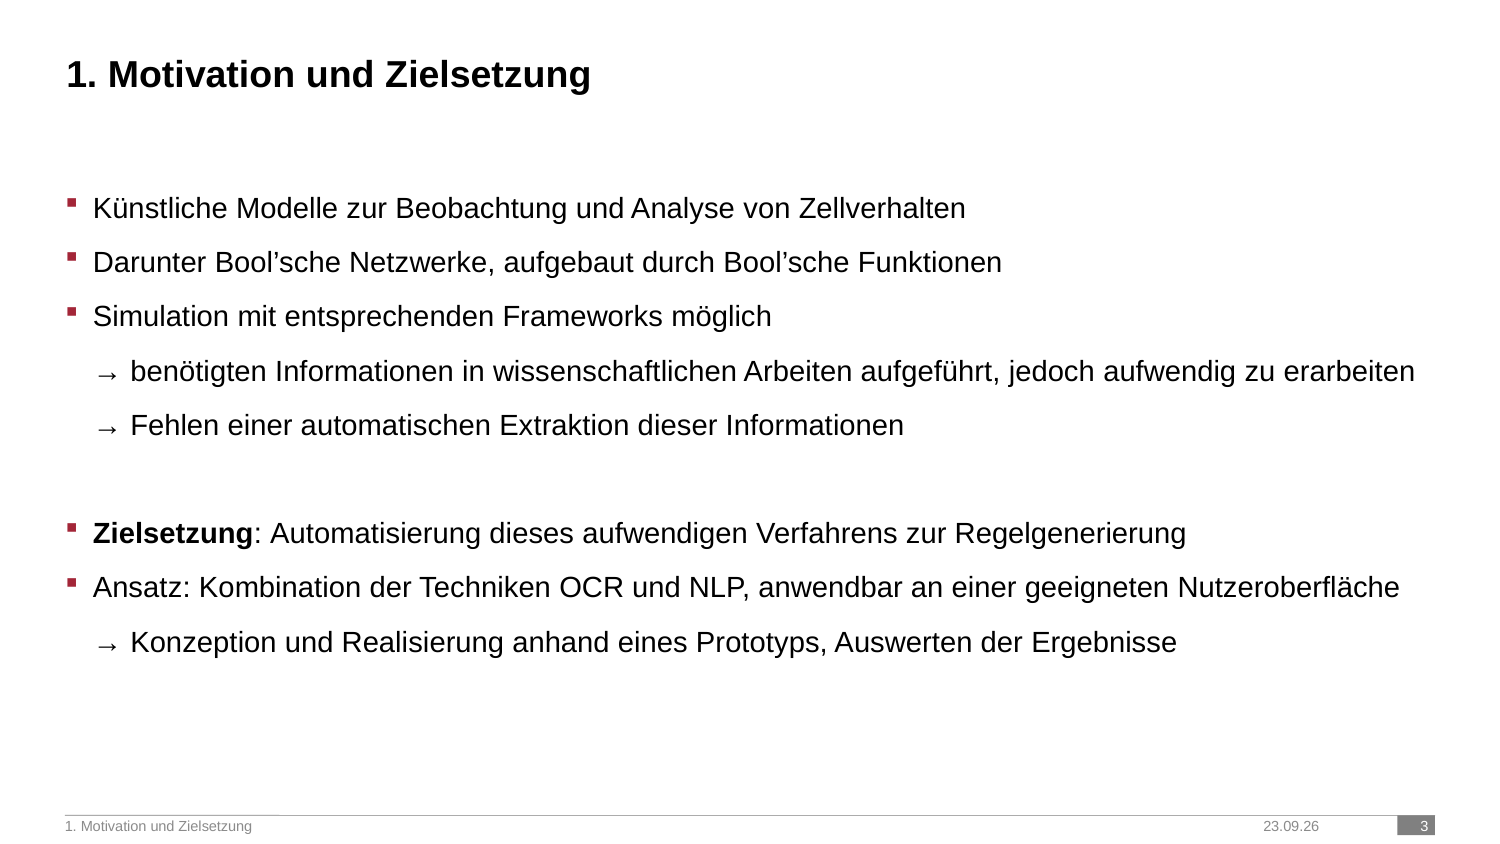

1. Motivation und Zielsetzung
Künstliche Modelle zur Beobachtung und Analyse von Zellverhalten
Darunter Bool’sche Netzwerke, aufgebaut durch Bool’sche Funktionen
Simulation mit entsprechenden Frameworks möglich
→ benötigten Informationen in wissenschaftlichen Arbeiten aufgeführt, jedoch aufwendig zu erarbeiten
→ Fehlen einer automatischen Extraktion dieser Informationen
Zielsetzung: Automatisierung dieses aufwendigen Verfahrens zur Regelgenerierung
Ansatz: Kombination der Techniken OCR und NLP, anwendbar an einer geeigneten Nutzeroberfläche
→ Konzeption und Realisierung anhand eines Prototyps, Auswerten der Ergebnisse
1. Motivation und Zielsetzung